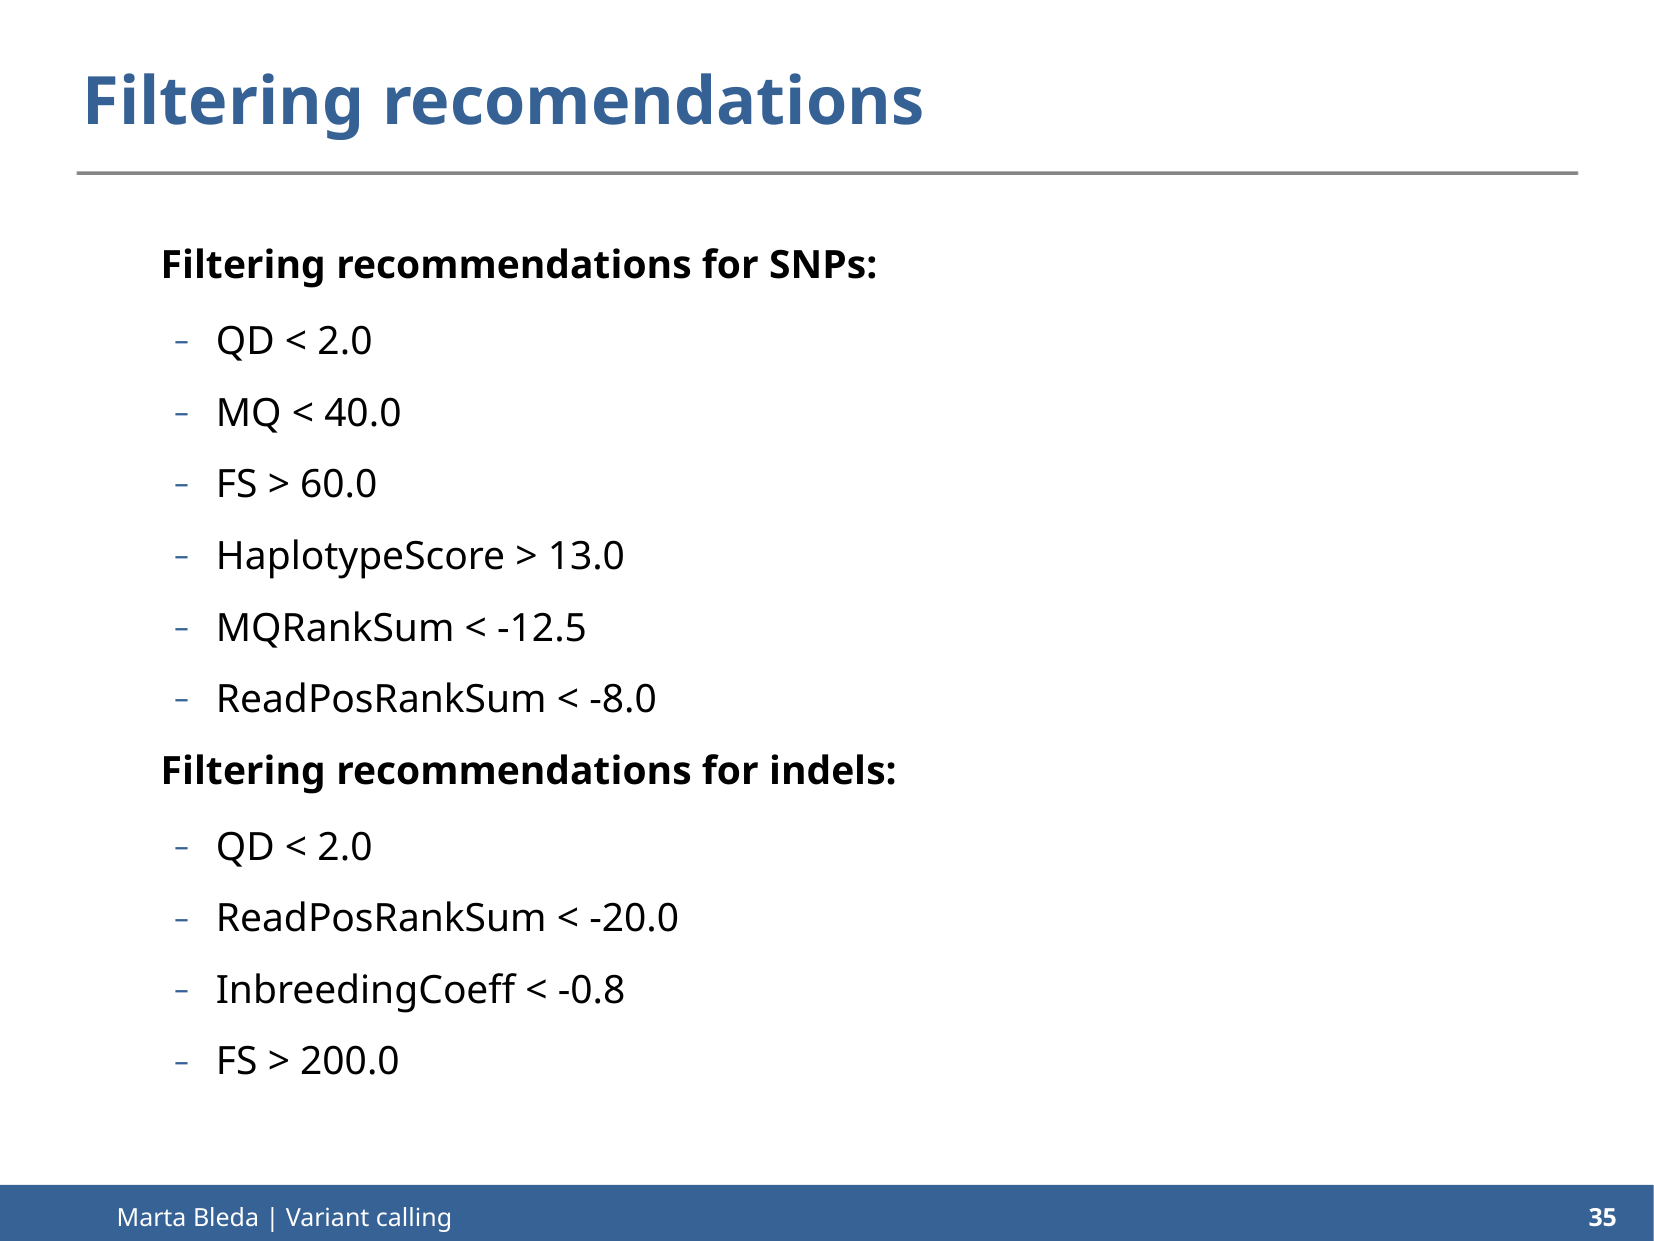

Filtering recomendations
# Filtering recommendations for SNPs:
QD < 2.0
MQ < 40.0
FS > 60.0
HaplotypeScore > 13.0
MQRankSum < -12.5
ReadPosRankSum < -8.0
Filtering recommendations for indels:
QD < 2.0
ReadPosRankSum < -20.0
InbreedingCoeff < -0.8
FS > 200.0
Marta Bleda | Variant calling
35